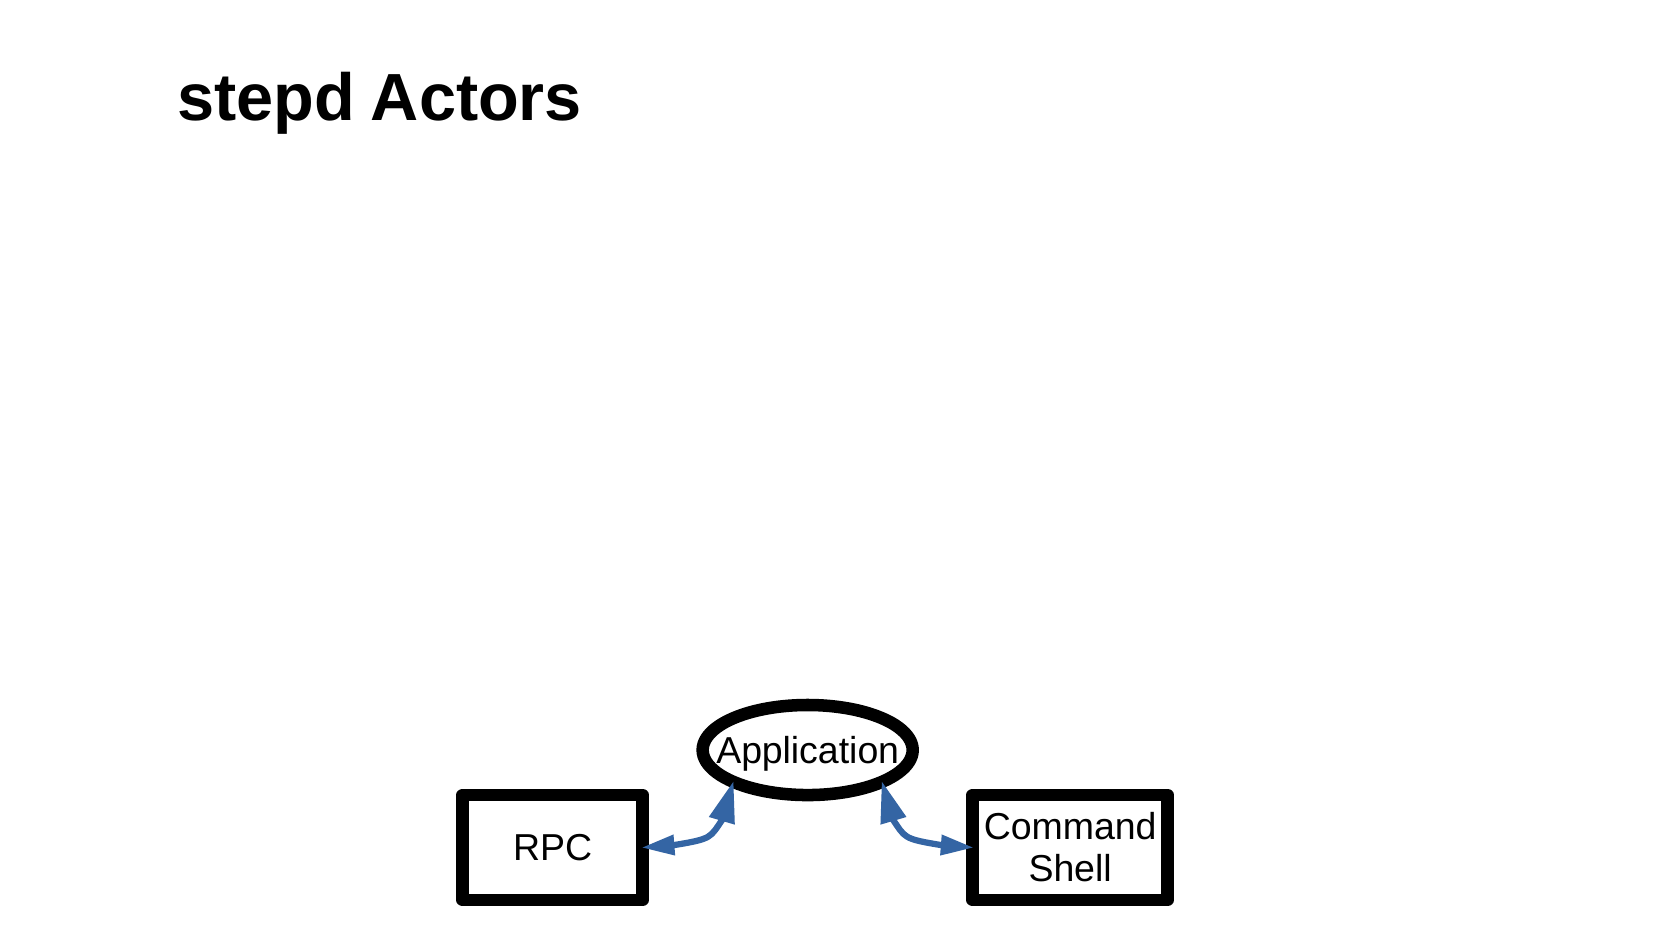

# stepd Actors
Application
RPC
Command
Shell